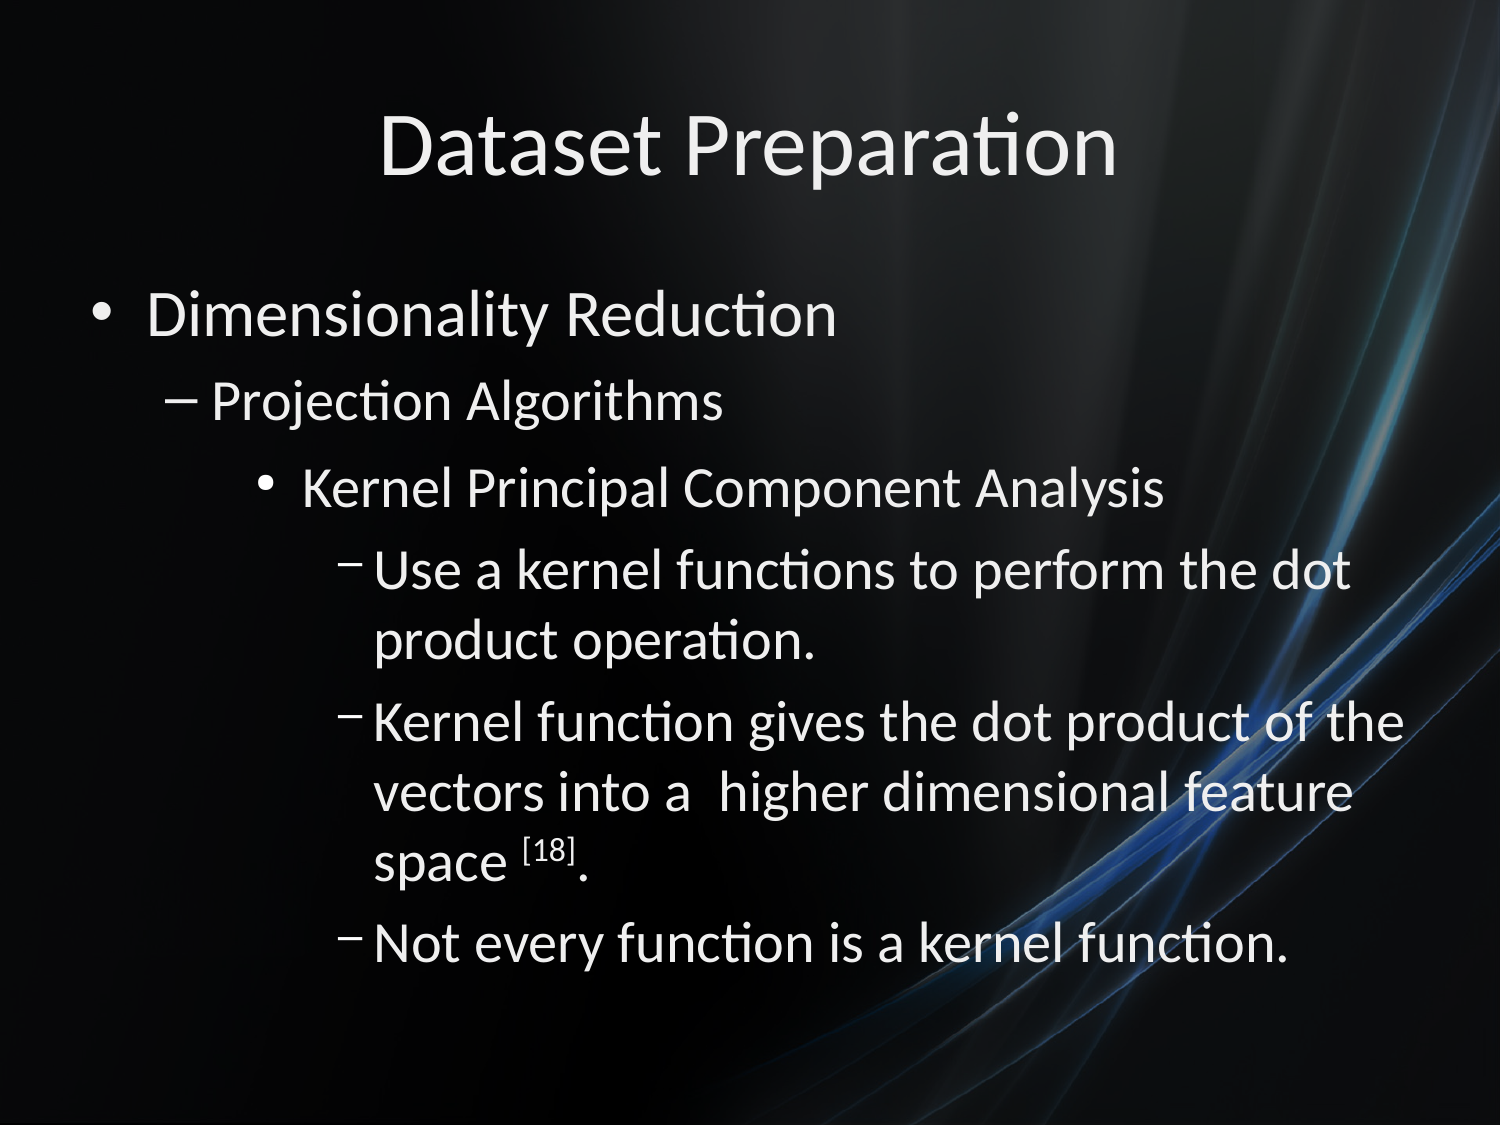

# Dataset Preparation
Dimensionality Reduction
Projection Algorithms
Kernel Principal Component Analysis
Use a kernel functions to perform the dot product operation.
Kernel function gives the dot product of the vectors into a higher dimensional feature space [18].
Not every function is a kernel function.